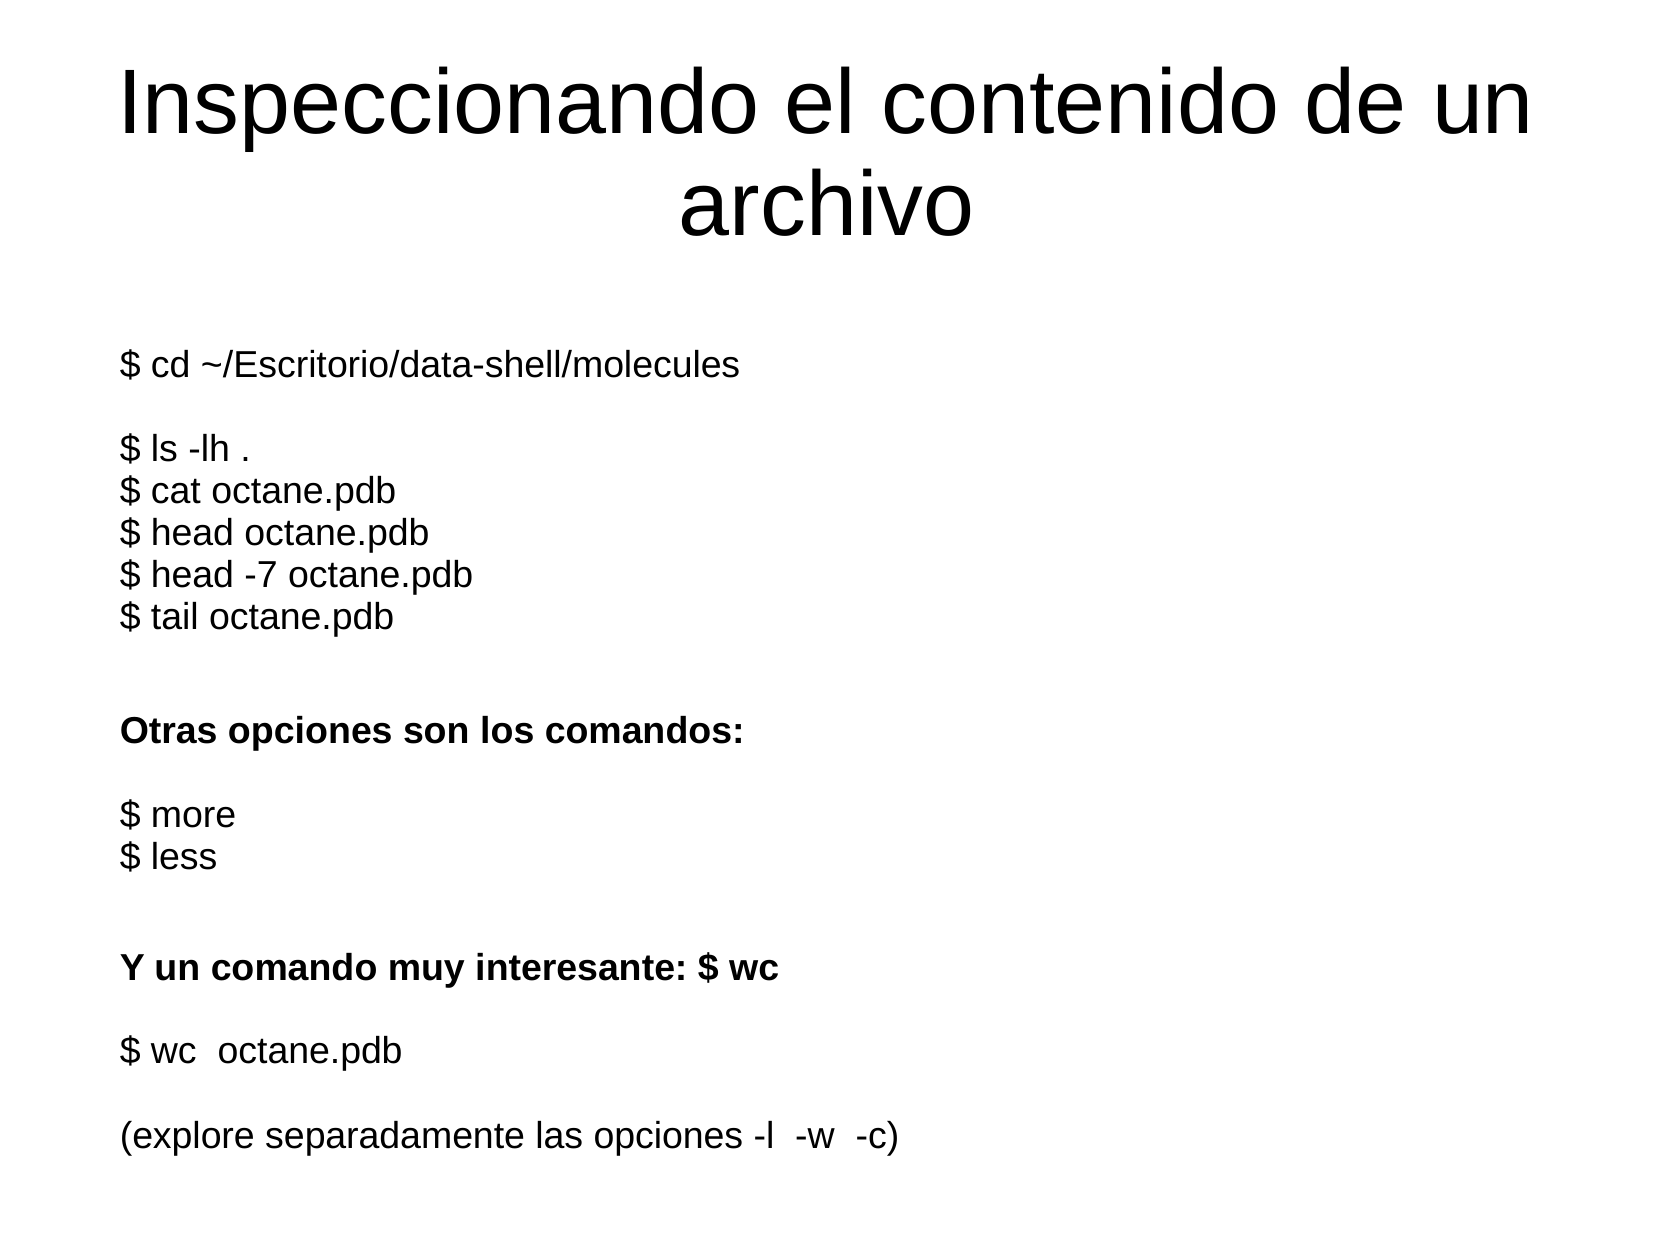

# Inspeccionando el contenido de un archivo
$ cd ~/Escritorio/data-shell/molecules
$ ls -lh .
$ cat octane.pdb
$ head octane.pdb
$ head -7 octane.pdb
$ tail octane.pdb
Otras opciones son los comandos:
$ more
$ less
Y un comando muy interesante: $ wc
$ wc octane.pdb
(explore separadamente las opciones -l -w -c)